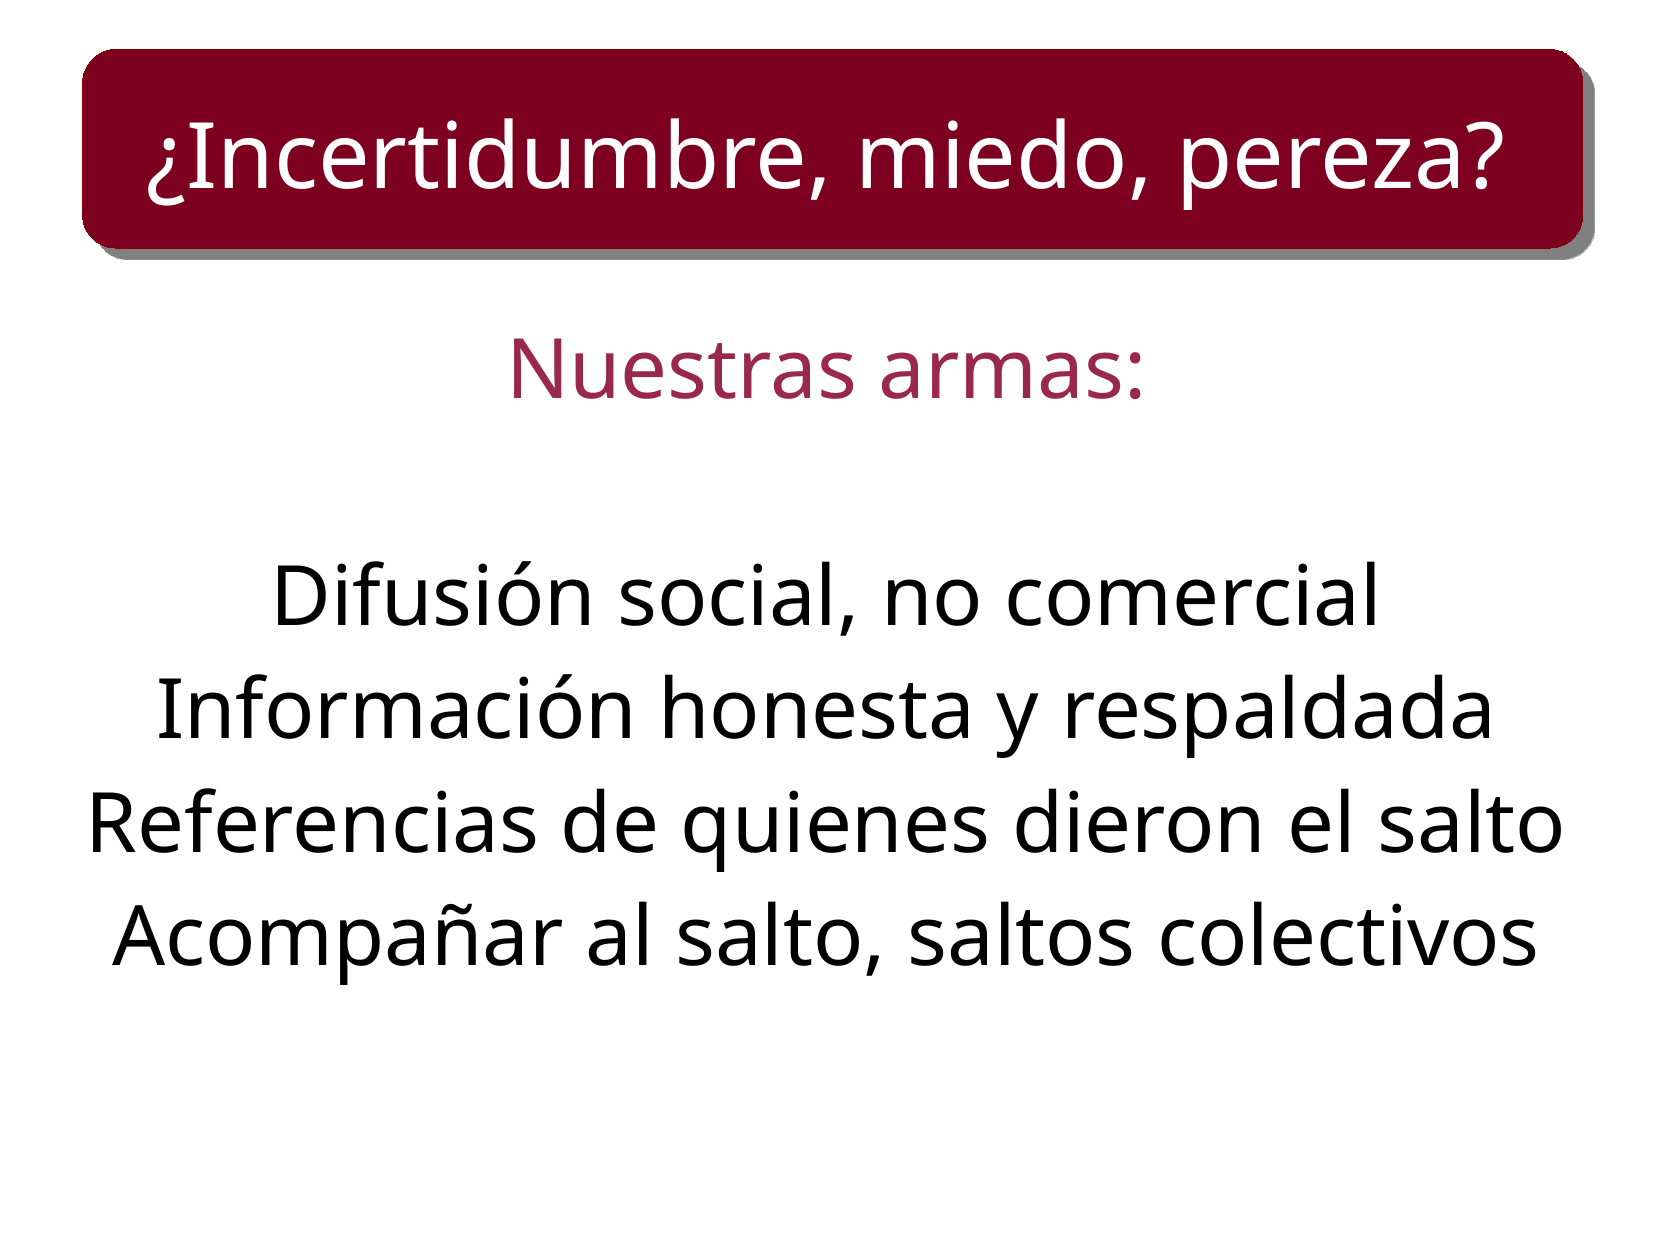

# ¿Incertidumbre, miedo, pereza?
Nuestras armas:
Difusión social, no comercial
Información honesta y respaldada
Referencias de quienes dieron el salto
Acompañar al salto, saltos colectivos